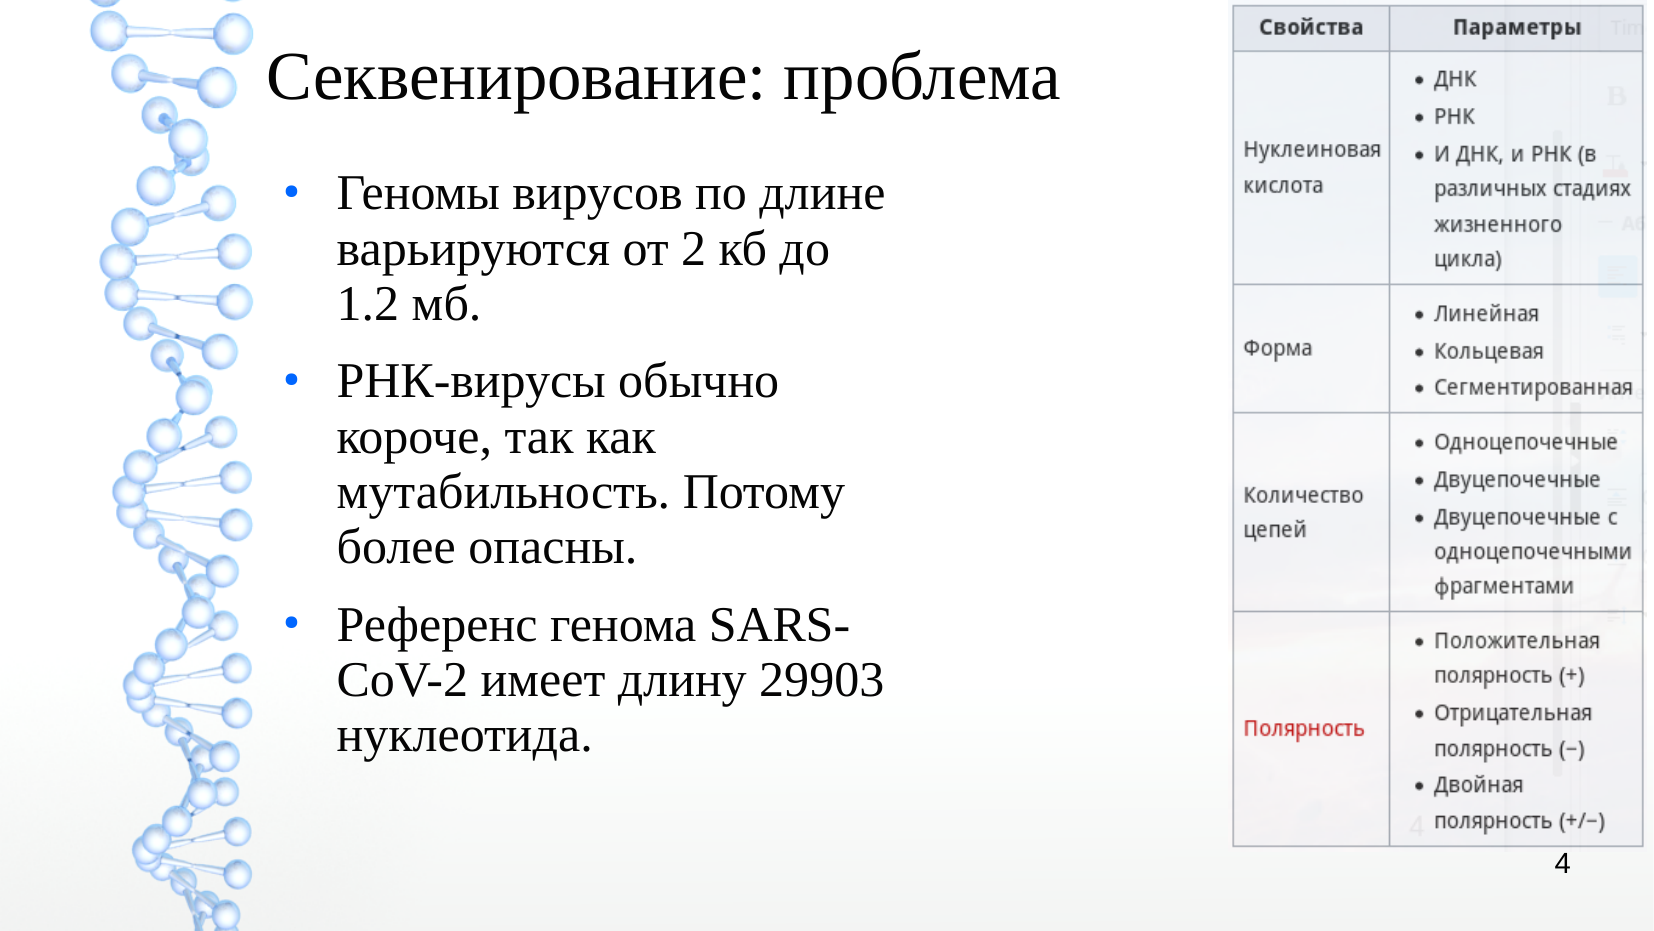

# Секвенирование: проблема
Геномы вирусов по длине варьируются от 2 кб до 1.2 мб.
РНК-вирусы обычно короче, так как мутабильность. Потому более опасны.
Референс генома SARS-CoV-2 имеет длину 29903 нуклеотида.
4